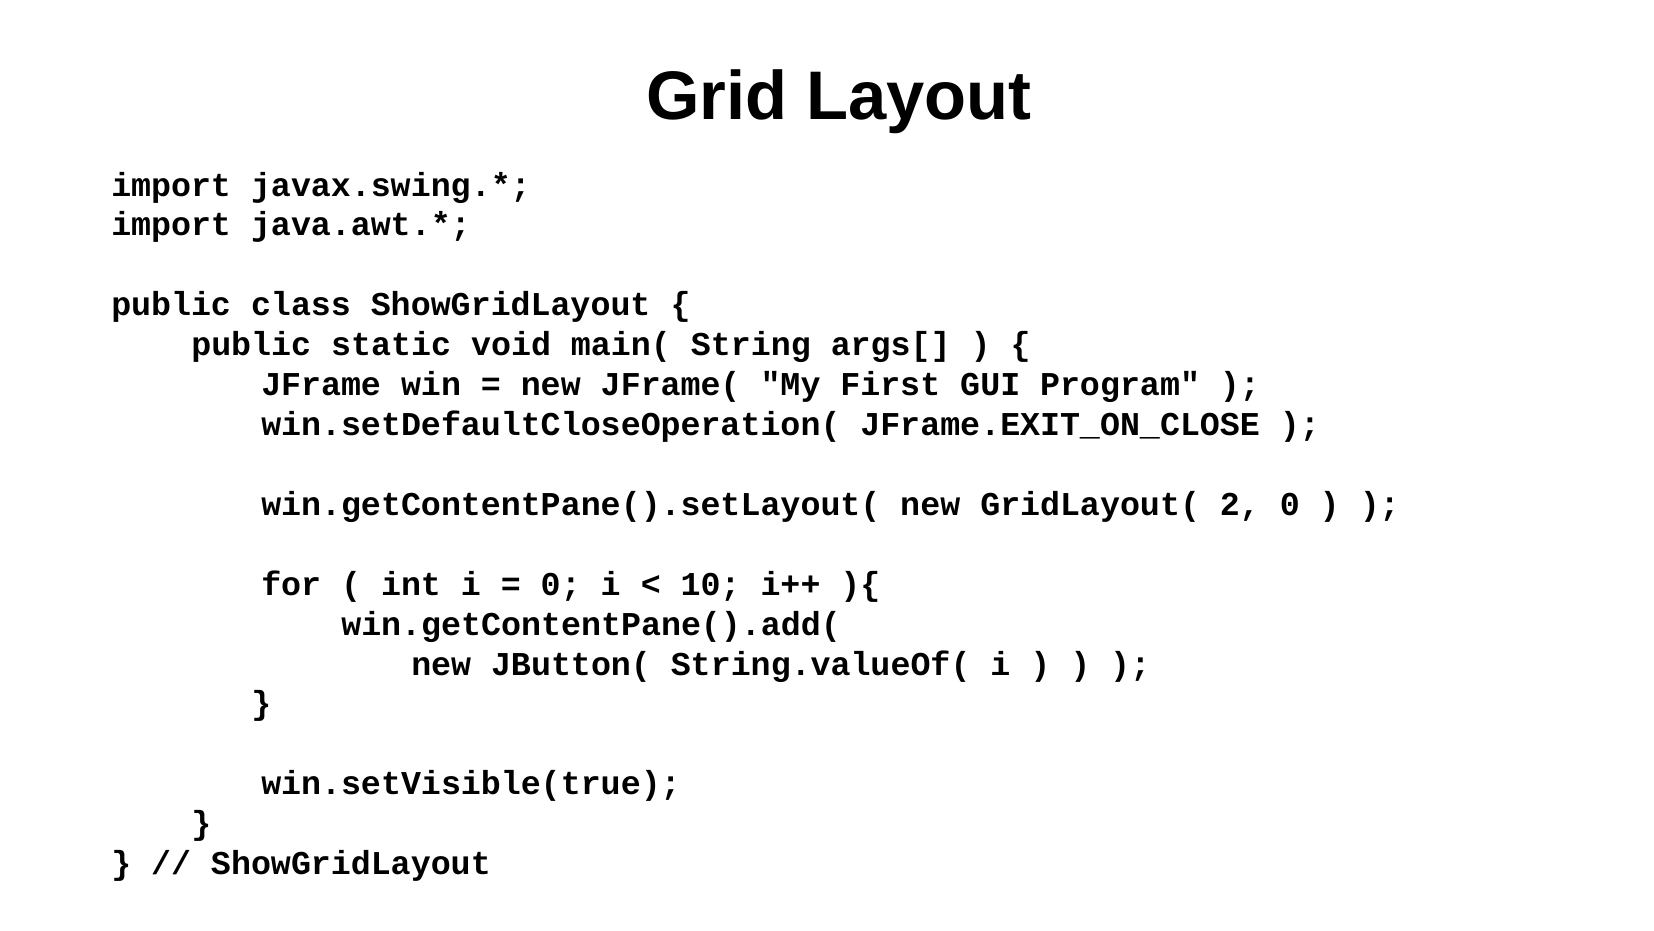

# Grid Layout
import javax.swing.*;
import java.awt.*;
public class ShowGridLayout {
 public static void main( String args[] ) {
	JFrame win = new JFrame( "My First GUI Program" );
	win.setDefaultCloseOperation( JFrame.EXIT_ON_CLOSE );
	win.getContentPane().setLayout( new GridLayout( 2, 0 ) );
	for ( int i = 0; i < 10; i++ ){
	 win.getContentPane().add(
		new JButton( String.valueOf( i ) ) );
 }
	win.setVisible(true);
 }
} // ShowGridLayout